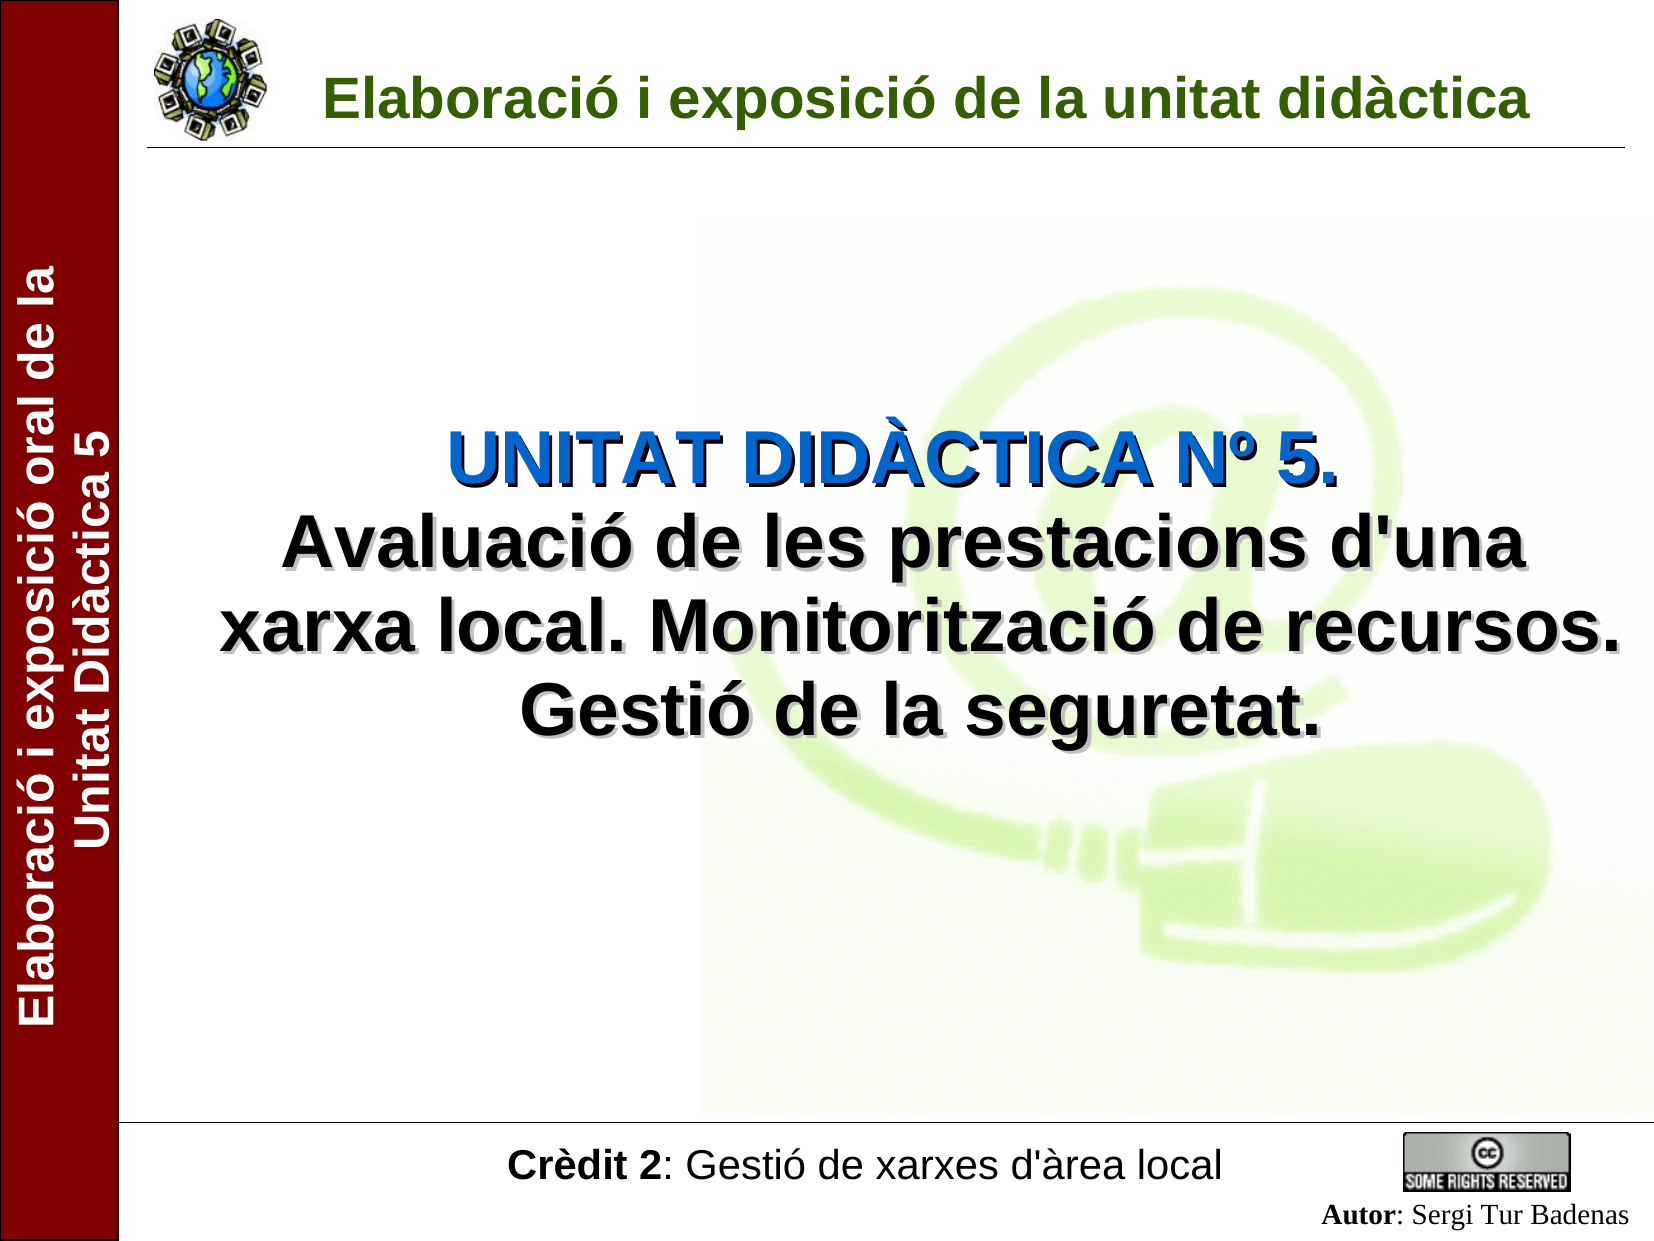

# Elaboració i exposició de la unitat didàctica
UNITAT DIDÀCTICA Nº 5.
Avaluació de les prestacions d'una xarxa local. Monitorització de recursos. Gestió de la seguretat.